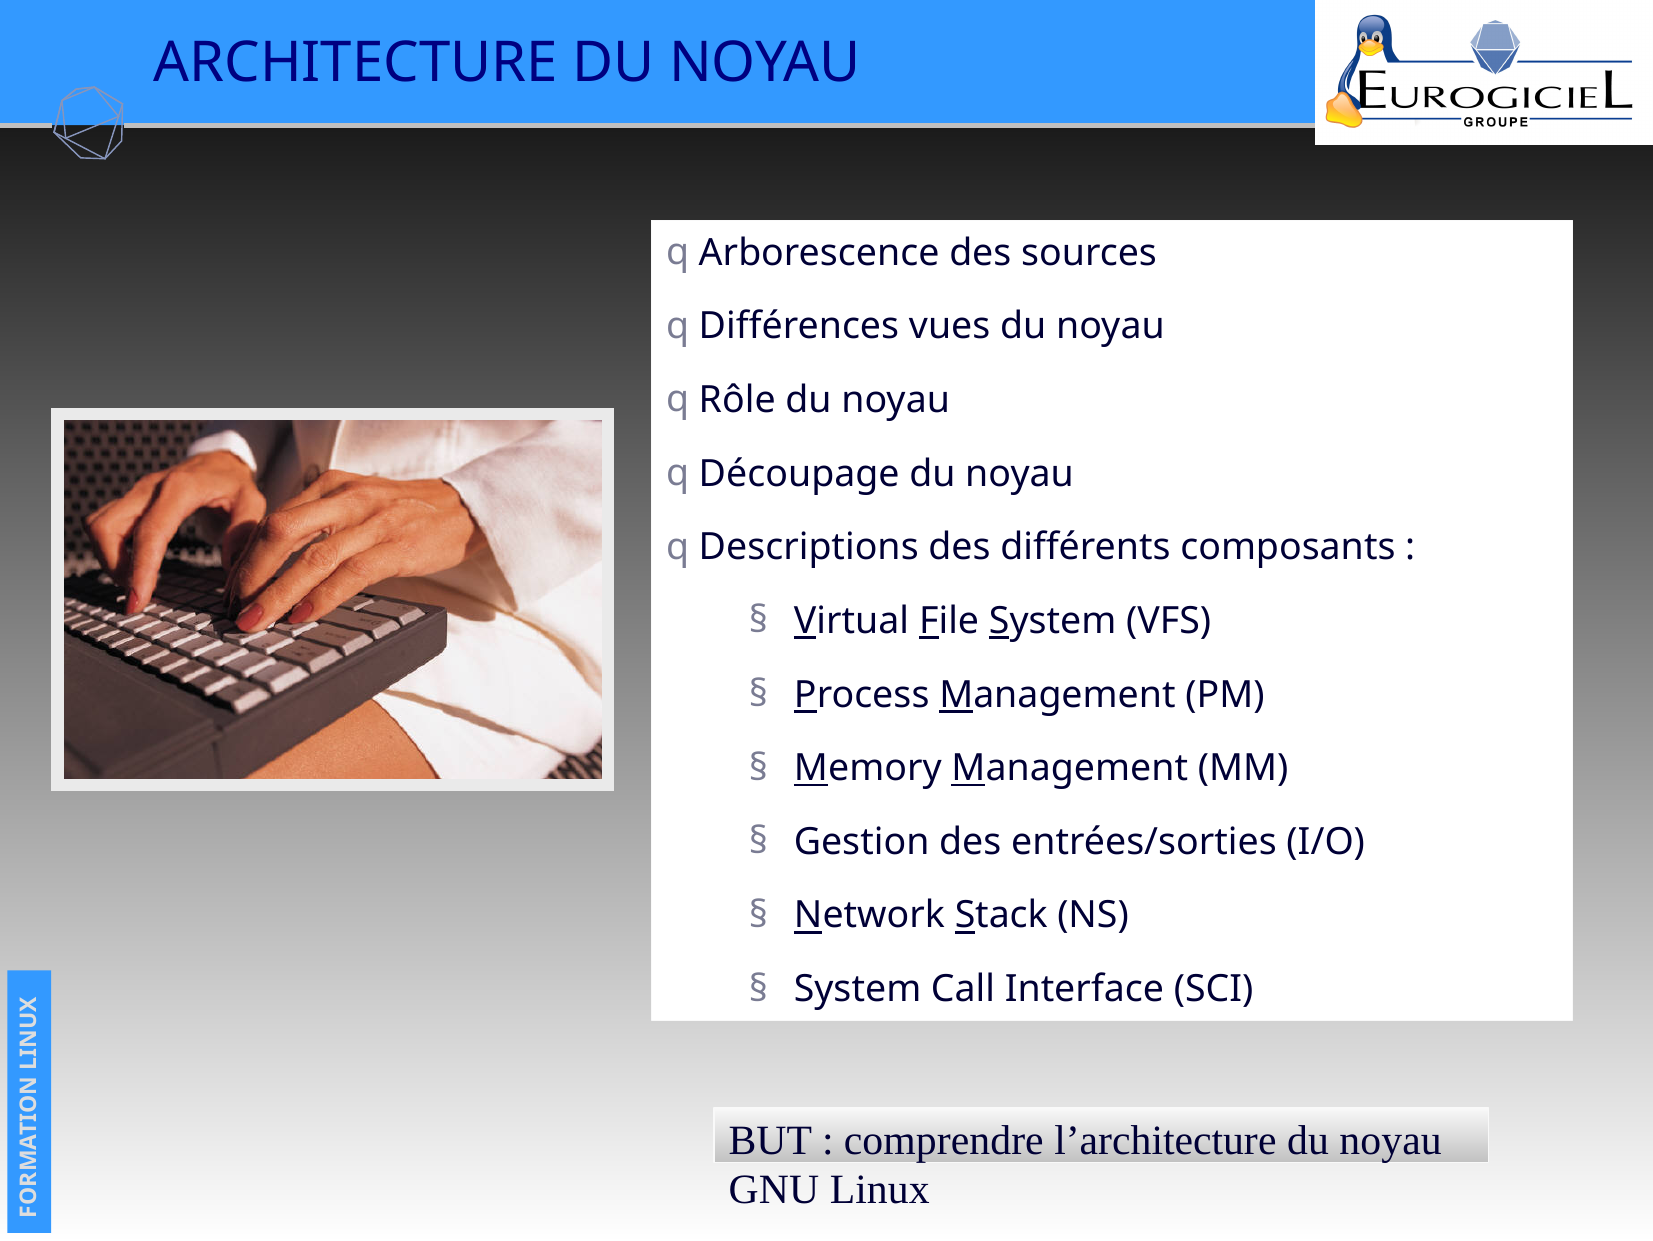

# ARCHITECTURE DU NOYAU
 Arborescence des sources
 Différences vues du noyau
 Rôle du noyau
 Découpage du noyau
 Descriptions des différents composants :
 Virtual File System (VFS)
 Process Management (PM)
 Memory Management (MM)
 Gestion des entrées/sorties (I/O)
 Network Stack (NS)
 System Call Interface (SCI)
BUT : comprendre l’architecture du noyau GNU Linux